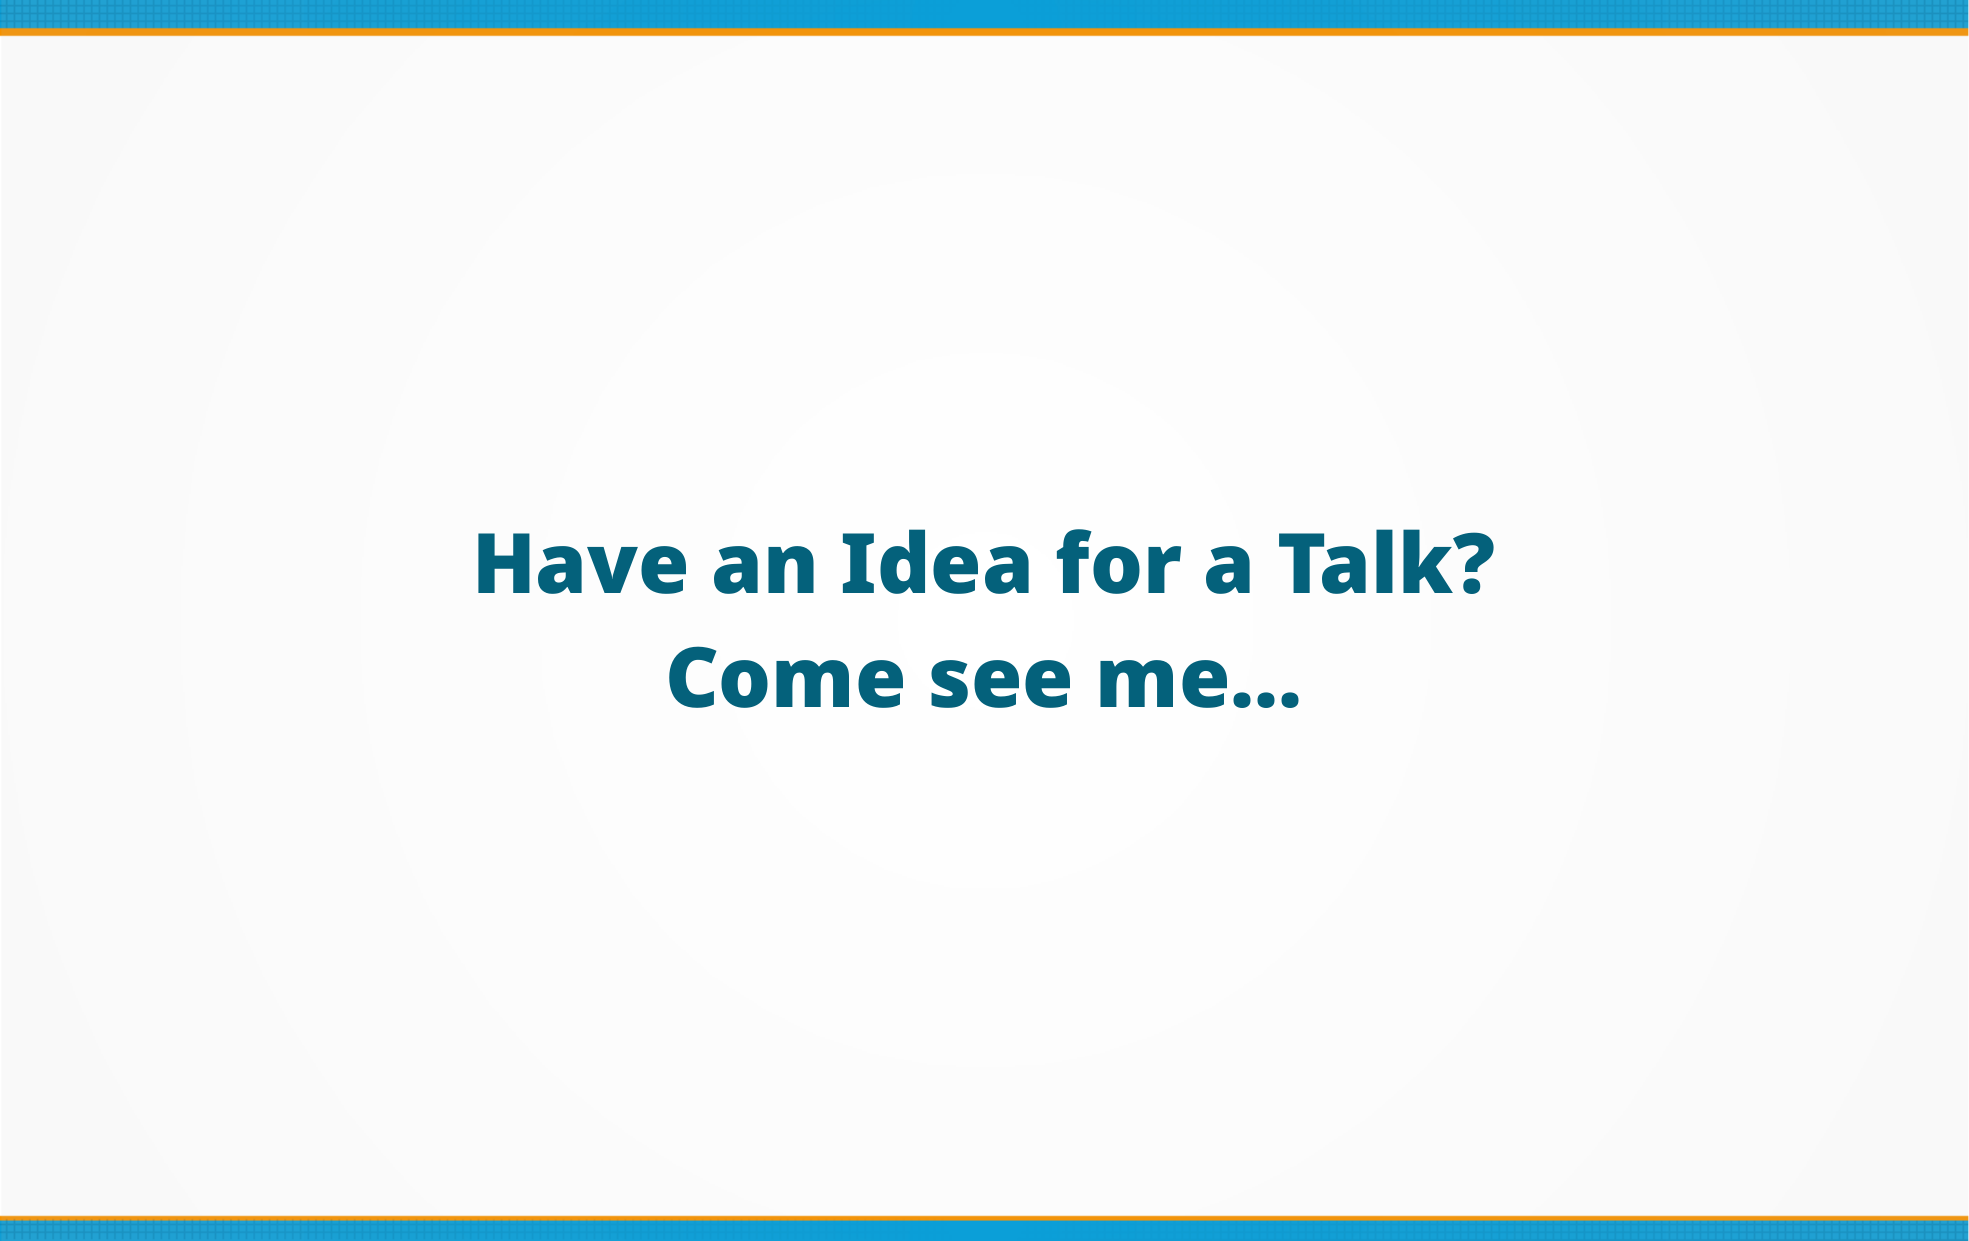

# Have an Idea for a Talk?
Come see me...